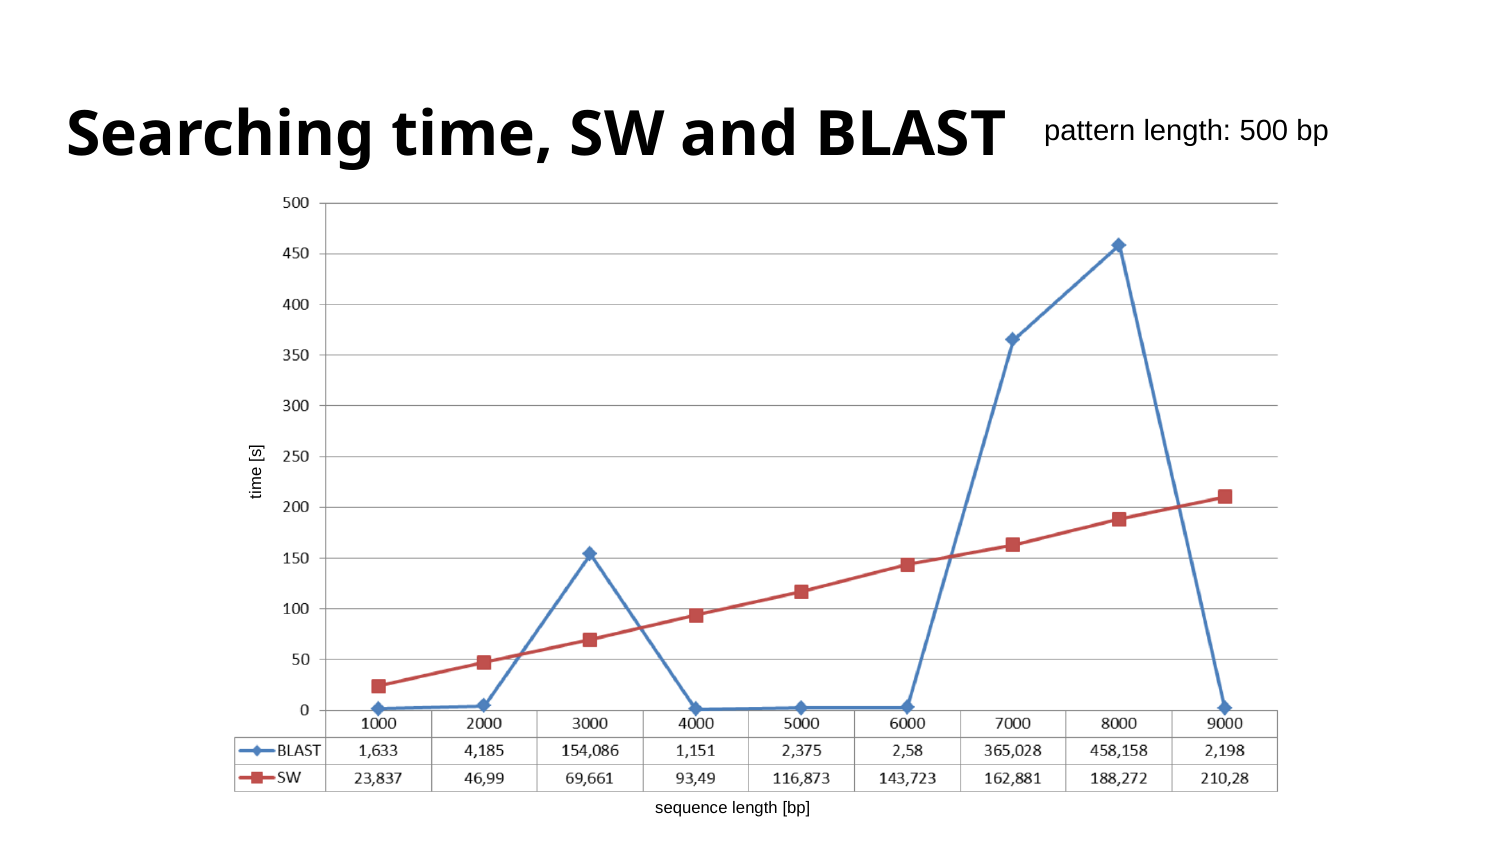

# Searching time, SW and BLAST
pattern length: 500 bp
time [s]
sequence length [bp]